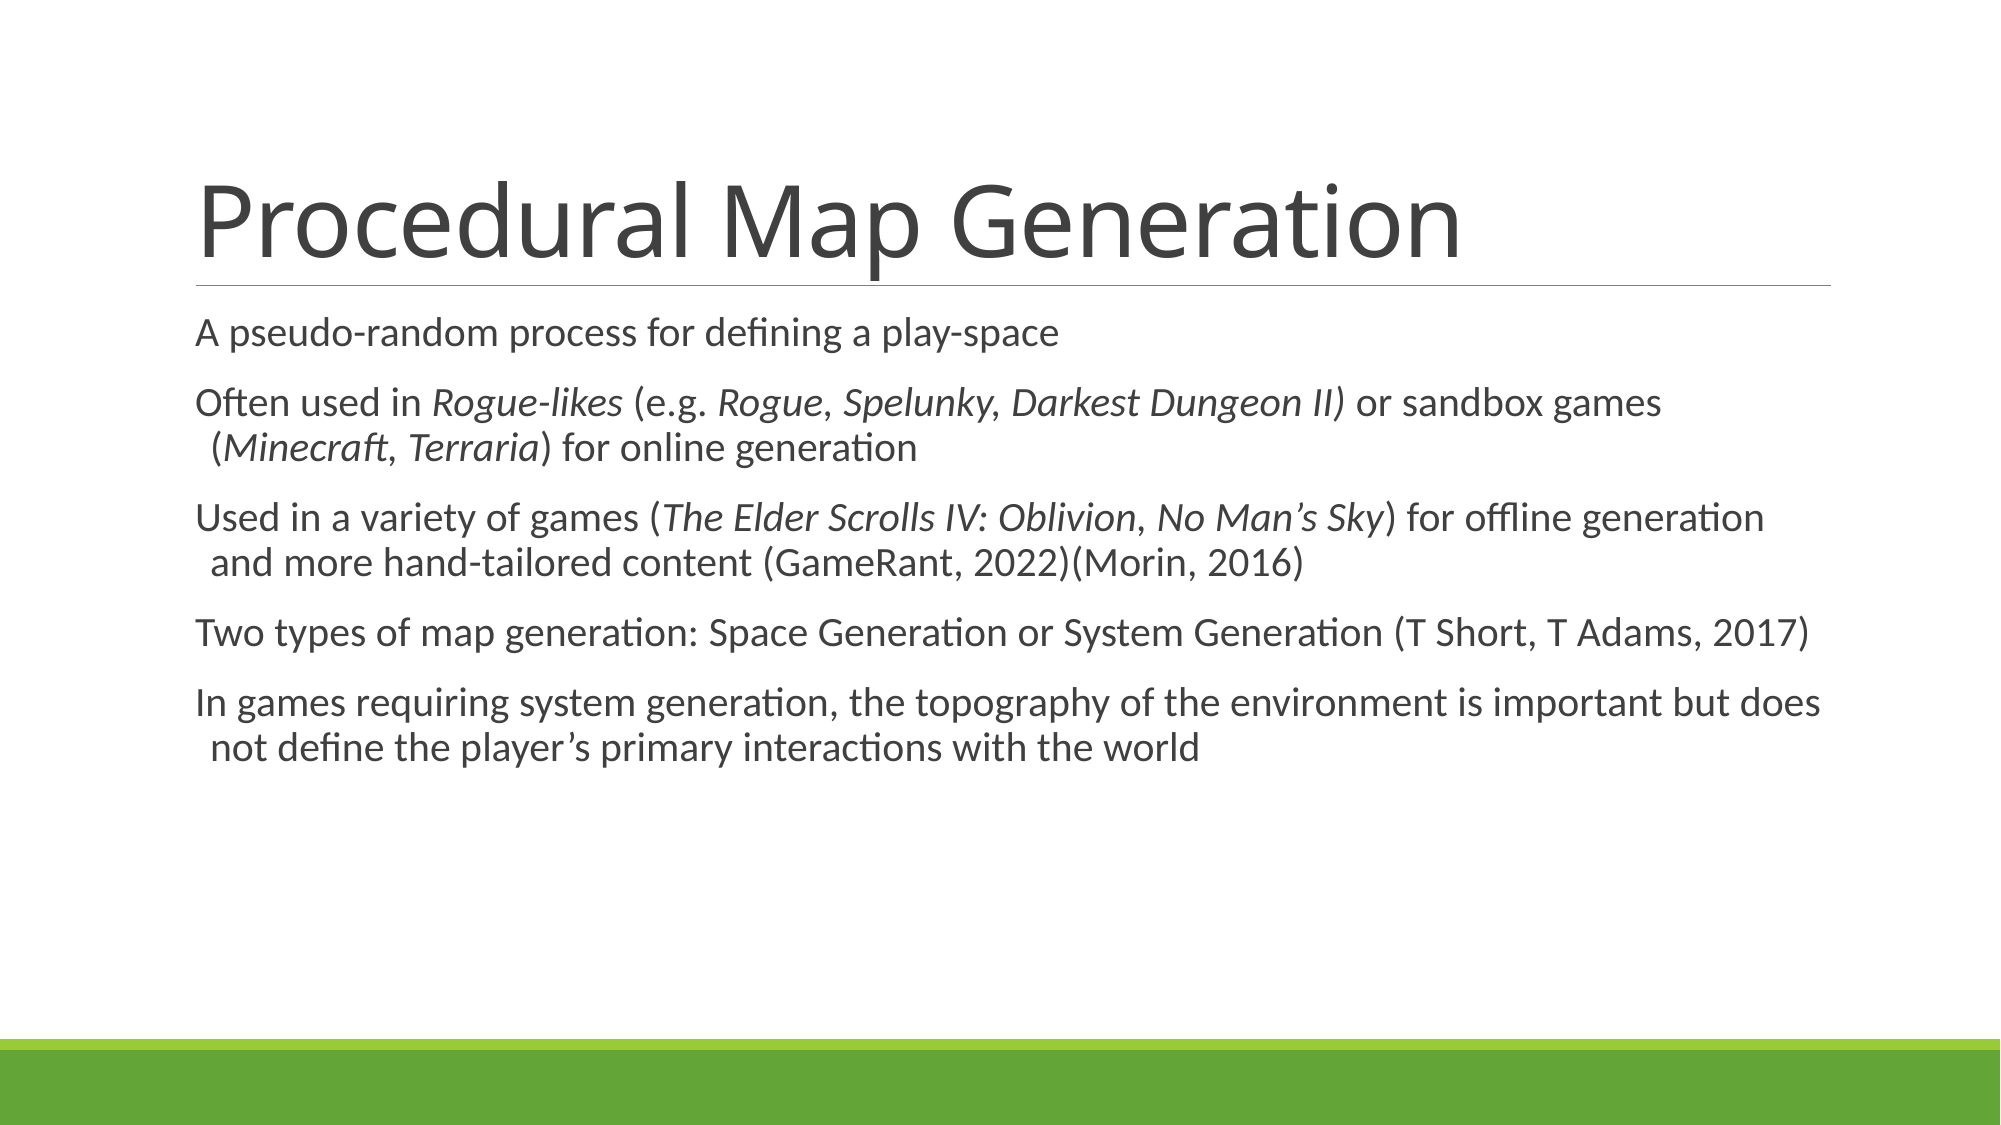

# Procedural Map Generation
A pseudo-random process for defining a play-space
Often used in Rogue-likes (e.g. Rogue, Spelunky, Darkest Dungeon II) or sandbox games (Minecraft, Terraria) for online generation
Used in a variety of games (The Elder Scrolls IV: Oblivion, No Man’s Sky) for offline generation and more hand-tailored content (GameRant, 2022)(Morin, 2016)
Two types of map generation: Space Generation or System Generation (T Short, T Adams, 2017)
In games requiring system generation, the topography of the environment is important but does not define the player’s primary interactions with the world